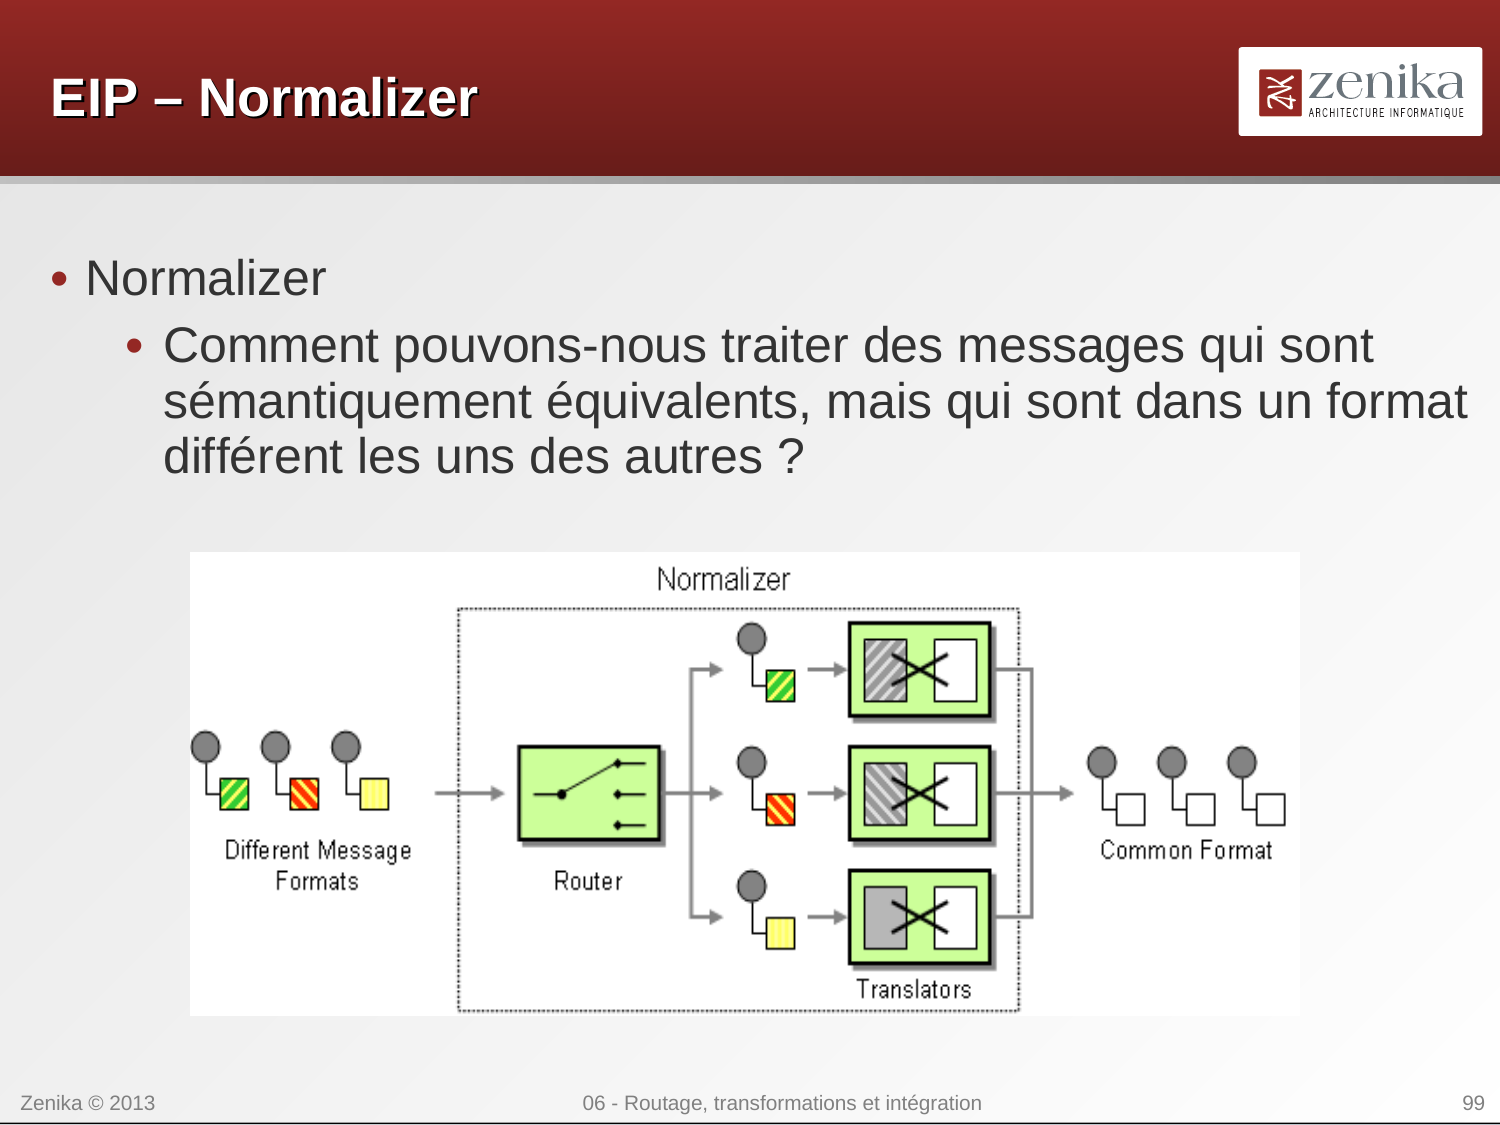

# EIP – Normalizer
Normalizer
Comment pouvons-nous traiter des messages qui sont sémantiquement équivalents, mais qui sont dans un format différent les uns des autres ?